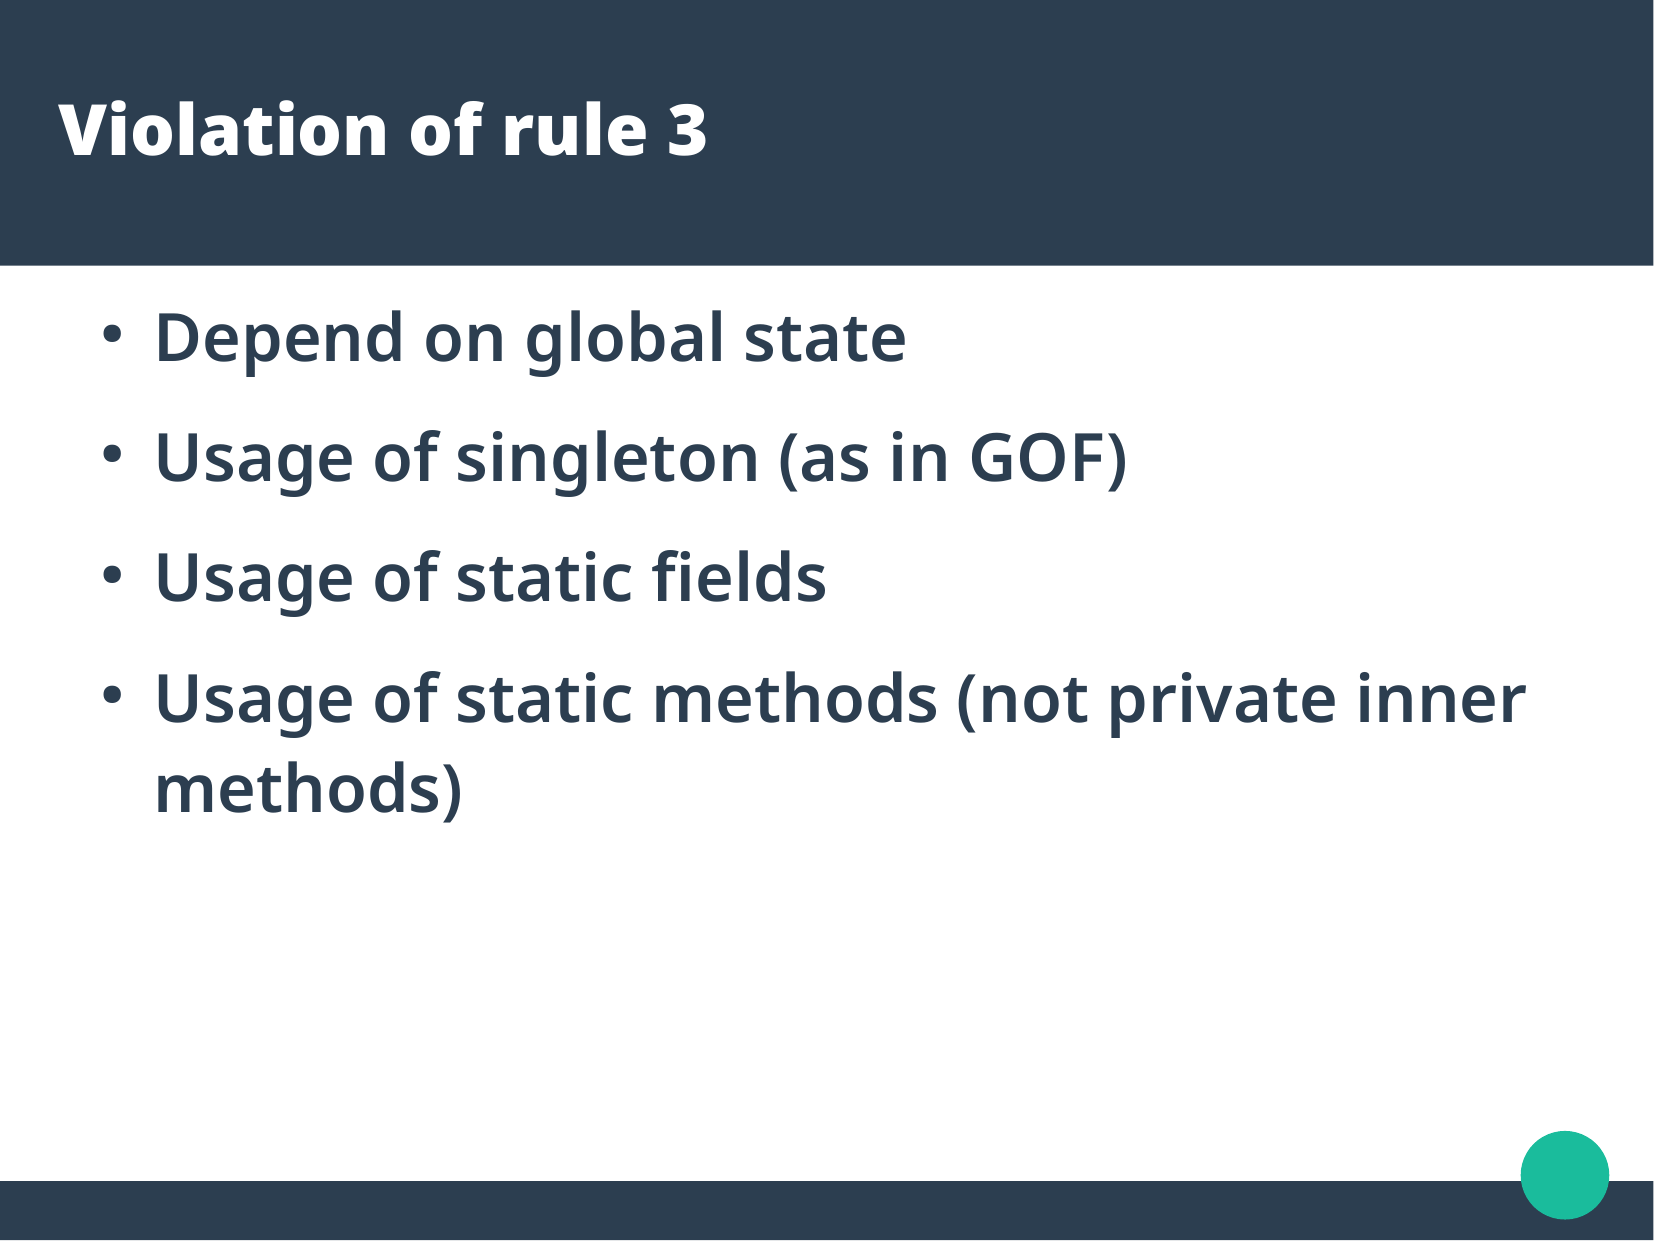

# Violation of rule 3
Depend on global state
Usage of singleton (as in GOF)
Usage of static fields
Usage of static methods (not private inner methods)